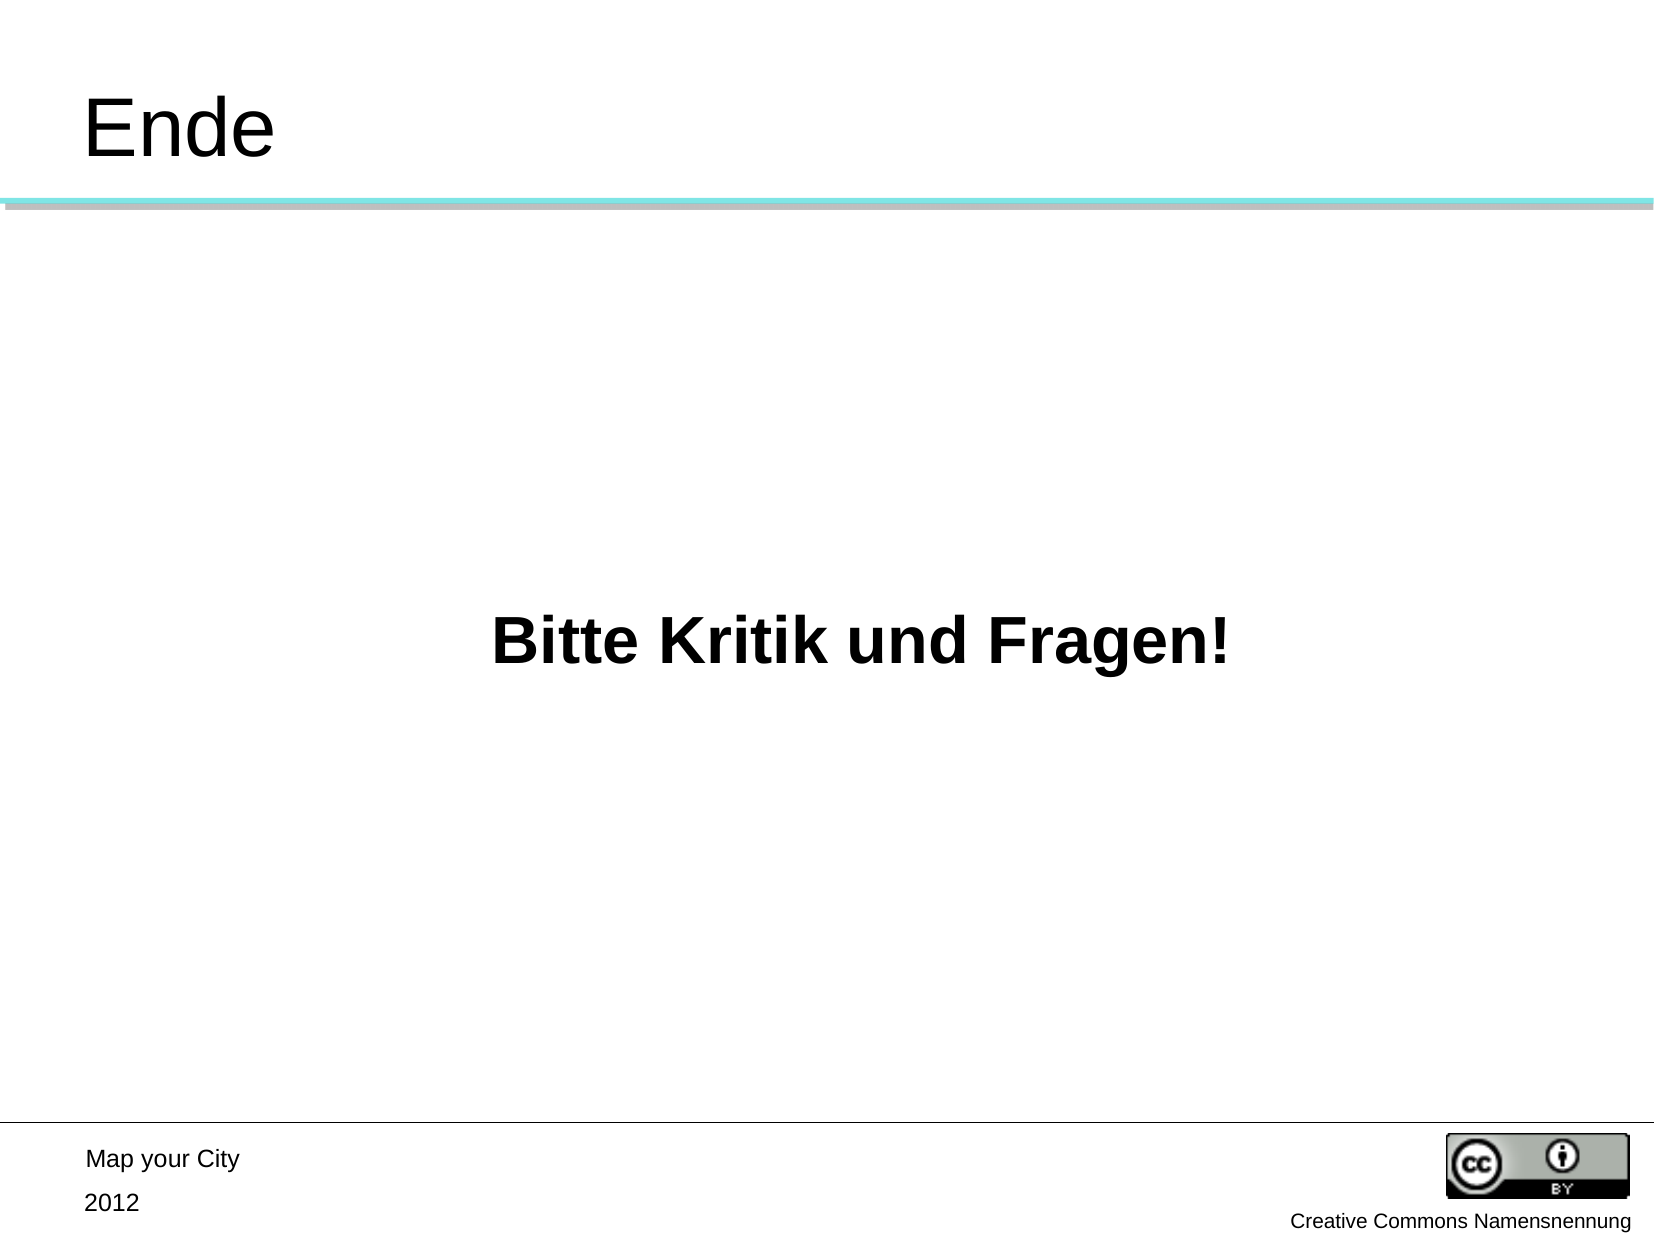

# Ende
Bitte Kritik und Fragen!
Map your City
2012
Creative Commons Namensnennung